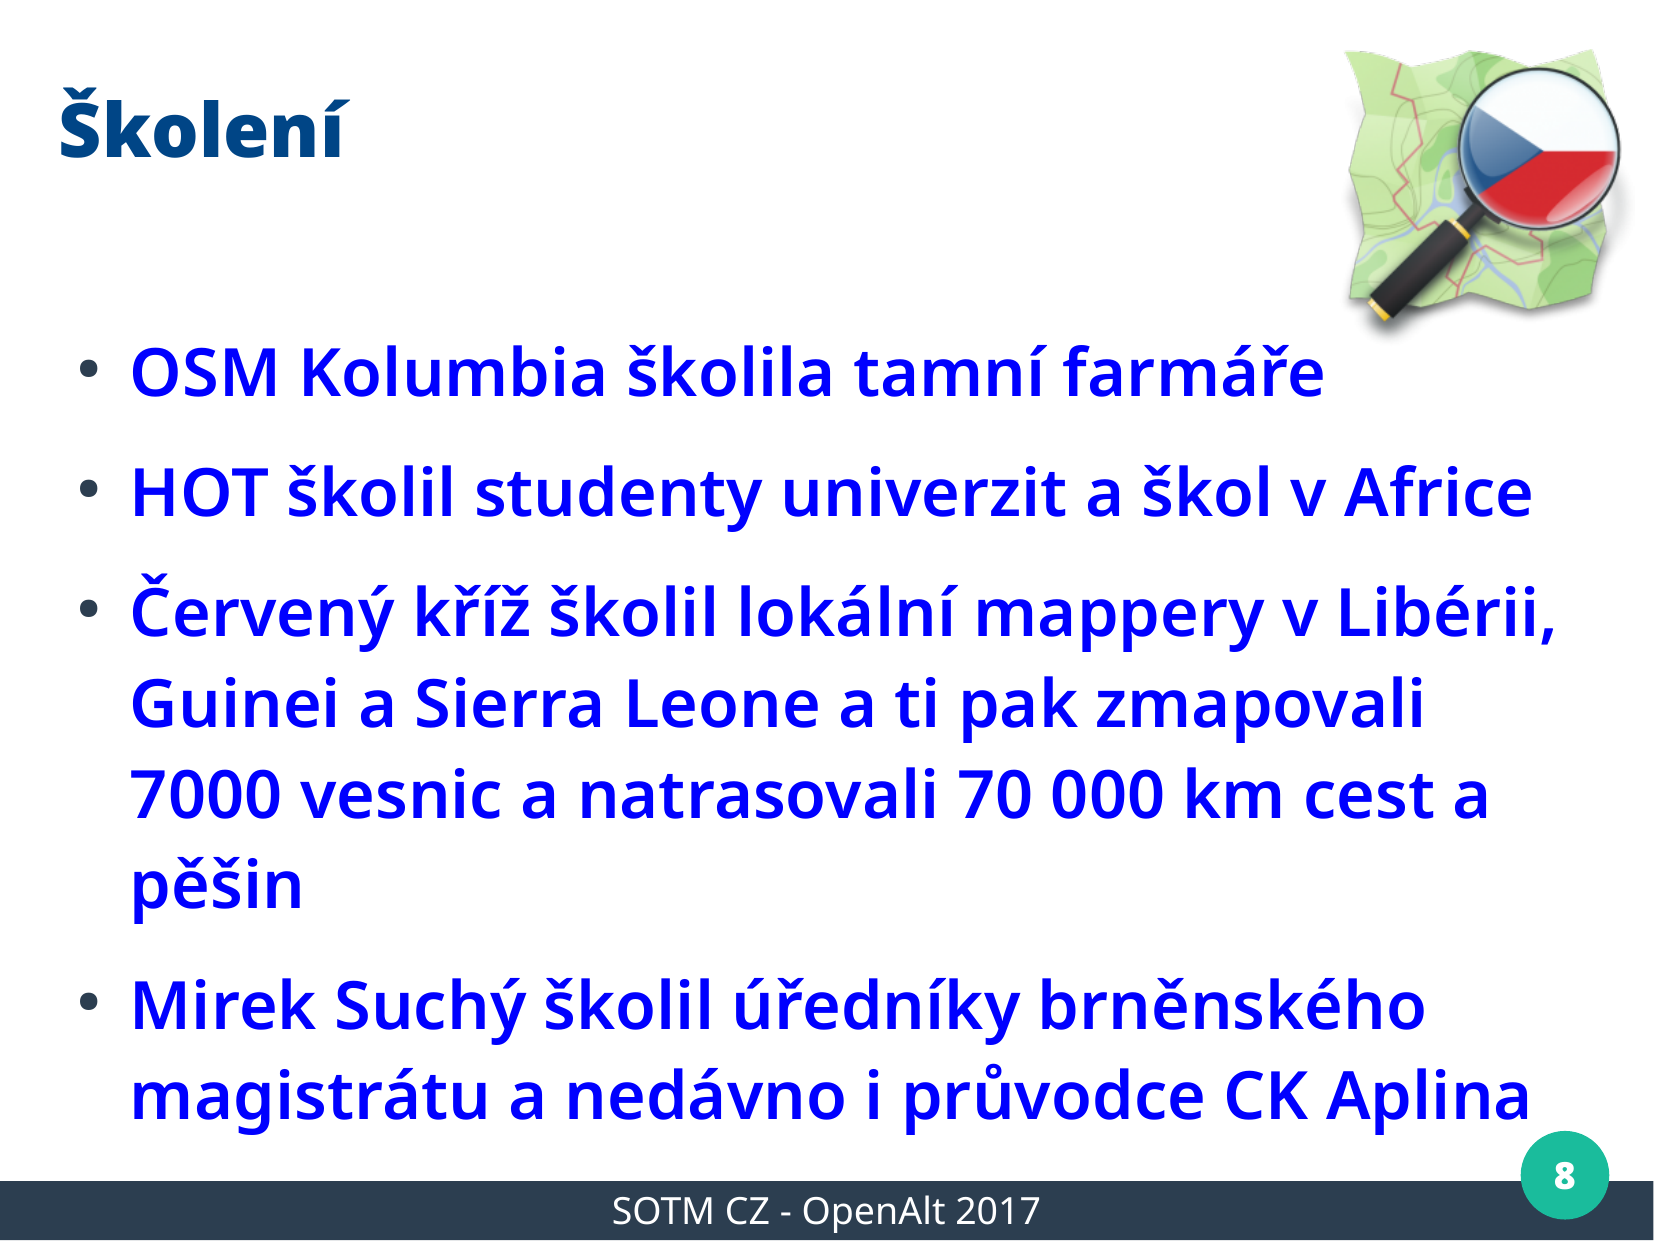

# Školení
OSM Kolumbia školila tamní farmáře
HOT školil studenty univerzit a škol v Africe
Červený kříž školil lokální mappery v Libérii, Guinei a Sierra Leone a ti pak zmapovali 7000 vesnic a natrasovali 70 000 km cest a pěšin
Mirek Suchý školil úředníky brněnského magistrátu a nedávno i průvodce CK Aplina
8
SOTM CZ - OpenAlt 2017